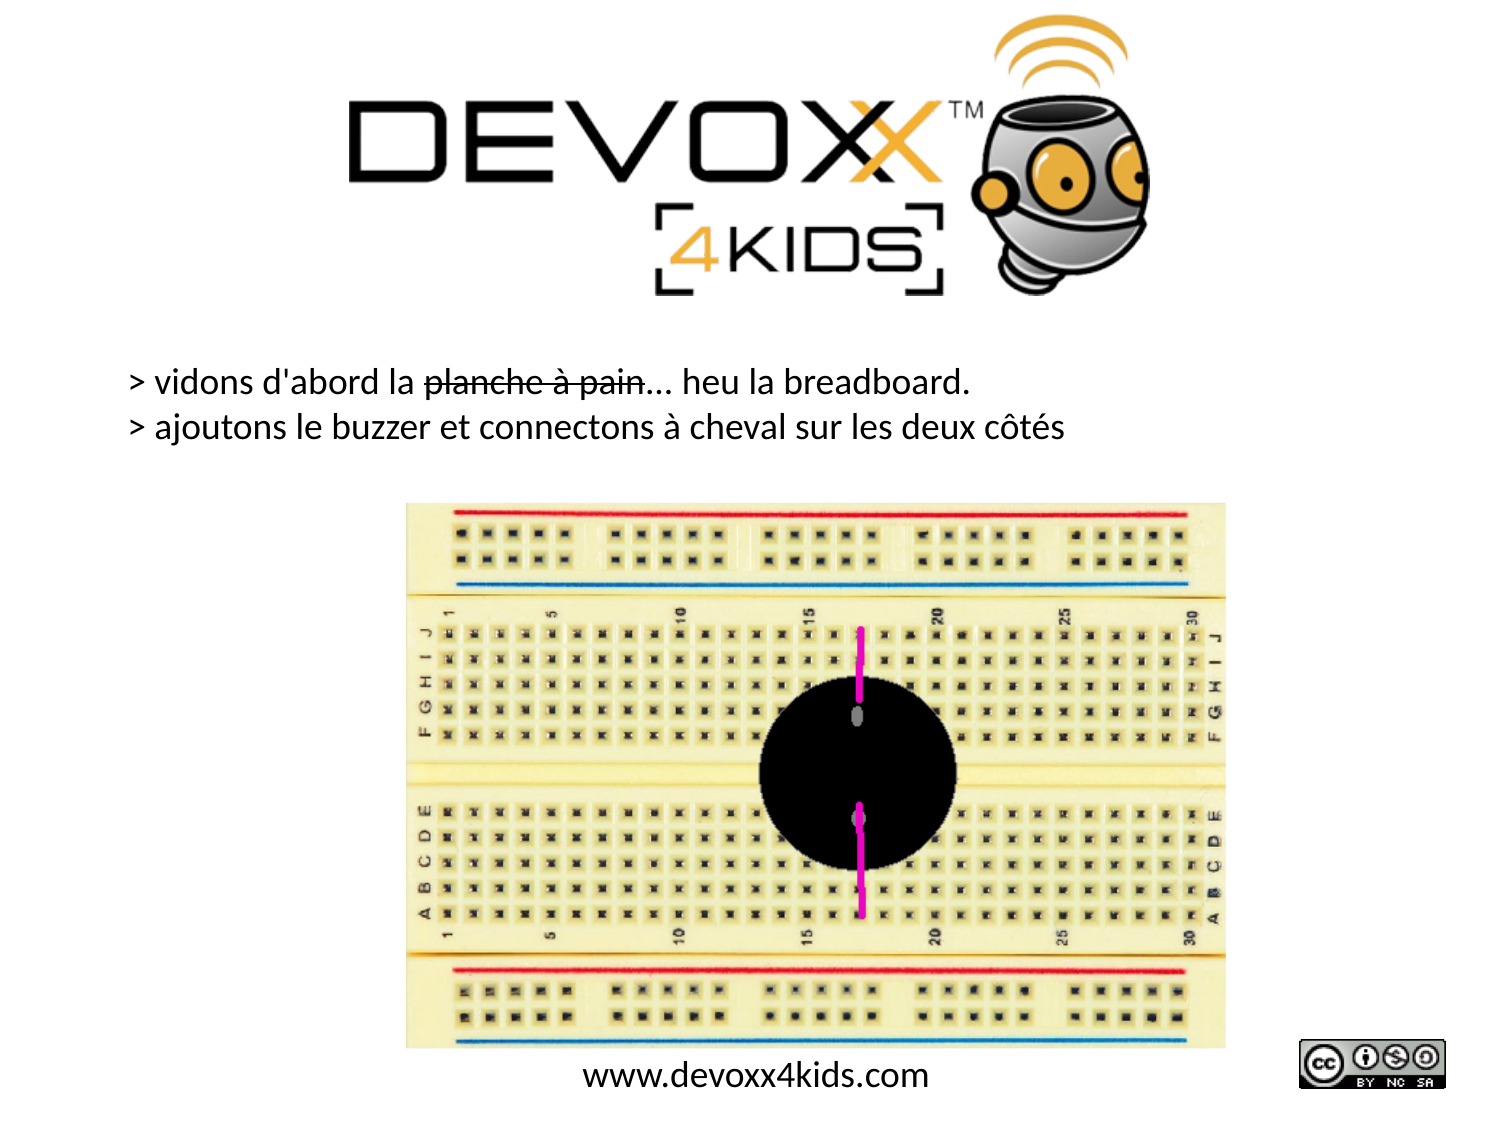

# > vidons d'abord la planche à pain... heu la breadboard. > ajoutons le buzzer et connectons à cheval sur les deux côtés